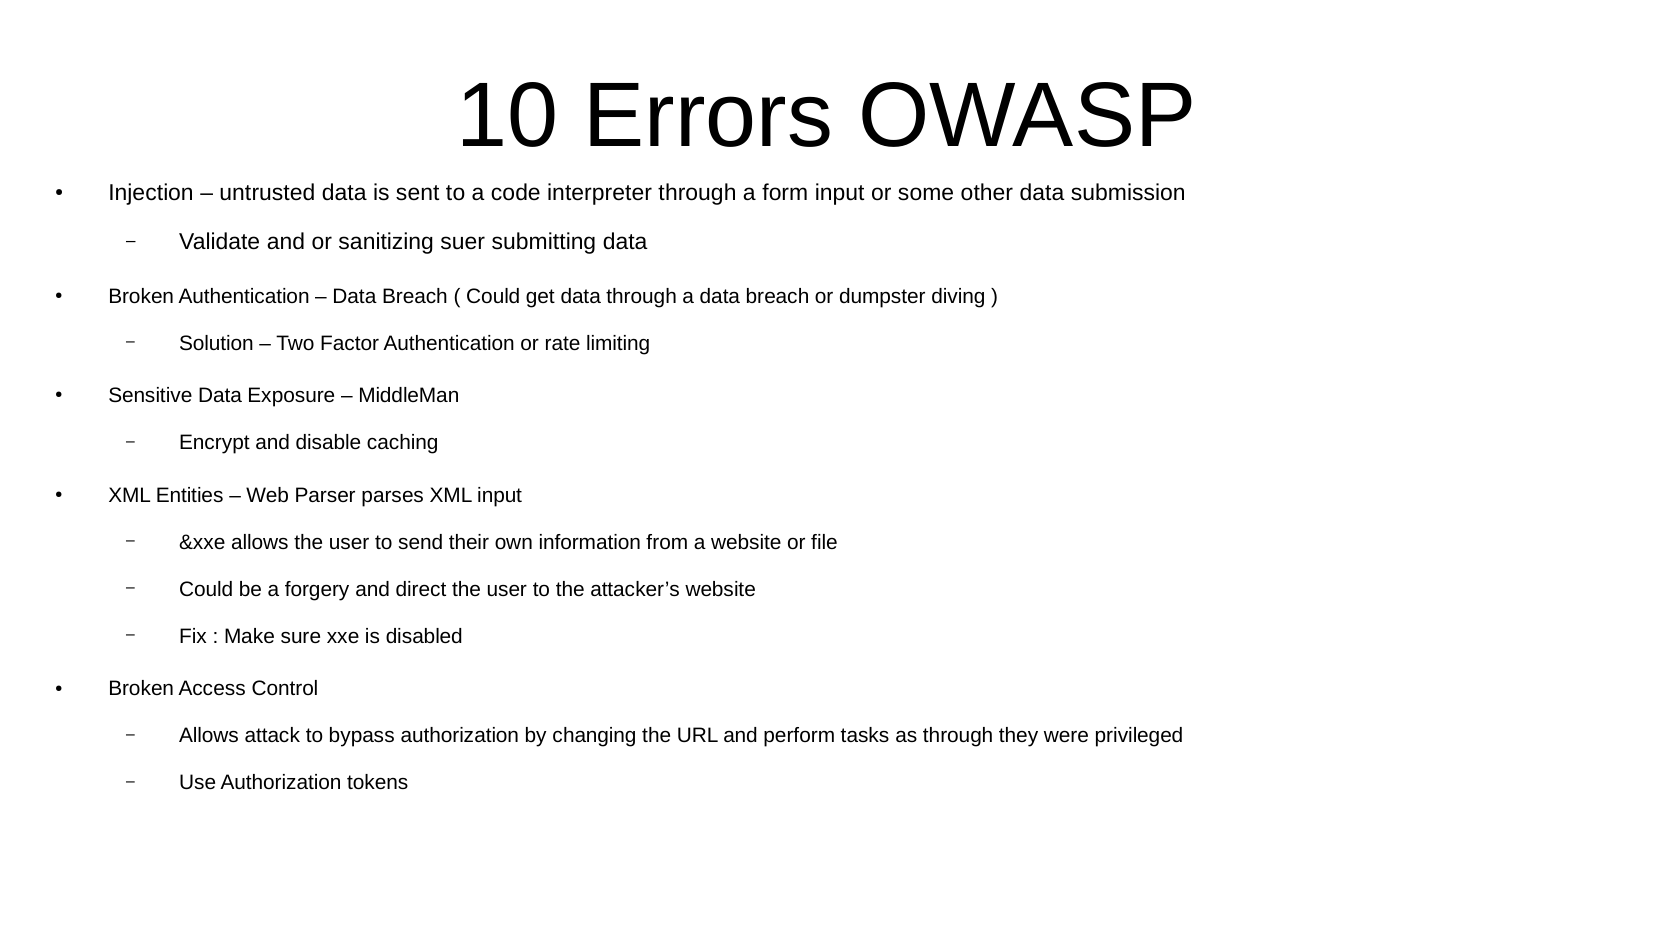

# 10 Errors OWASP
Injection – untrusted data is sent to a code interpreter through a form input or some other data submission
Validate and or sanitizing suer submitting data
Broken Authentication – Data Breach ( Could get data through a data breach or dumpster diving )
Solution – Two Factor Authentication or rate limiting
Sensitive Data Exposure – MiddleMan
Encrypt and disable caching
XML Entities – Web Parser parses XML input
&xxe allows the user to send their own information from a website or file
Could be a forgery and direct the user to the attacker’s website
Fix : Make sure xxe is disabled
Broken Access Control
Allows attack to bypass authorization by changing the URL and perform tasks as through they were privileged
Use Authorization tokens